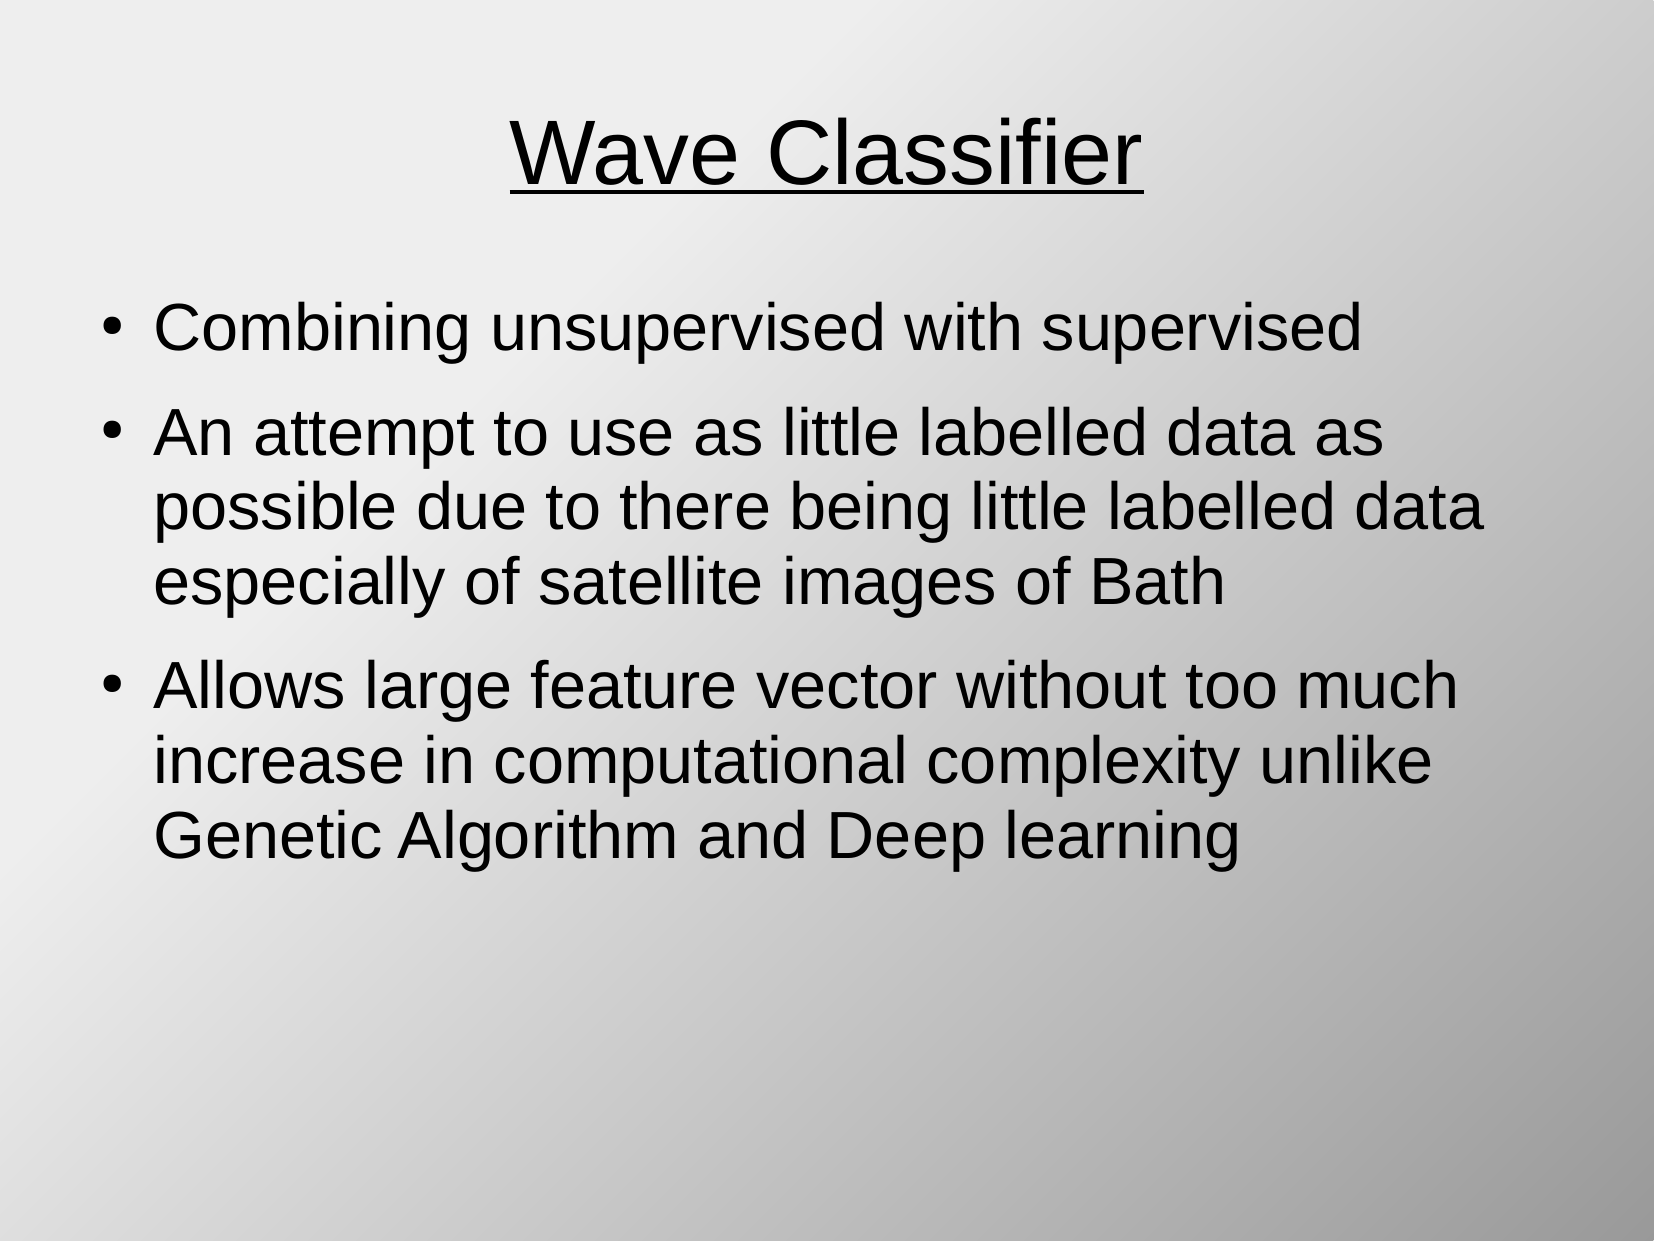

# Wave Classifier
Combining unsupervised with supervised
An attempt to use as little labelled data as possible due to there being little labelled data especially of satellite images of Bath
Allows large feature vector without too much increase in computational complexity unlike Genetic Algorithm and Deep learning